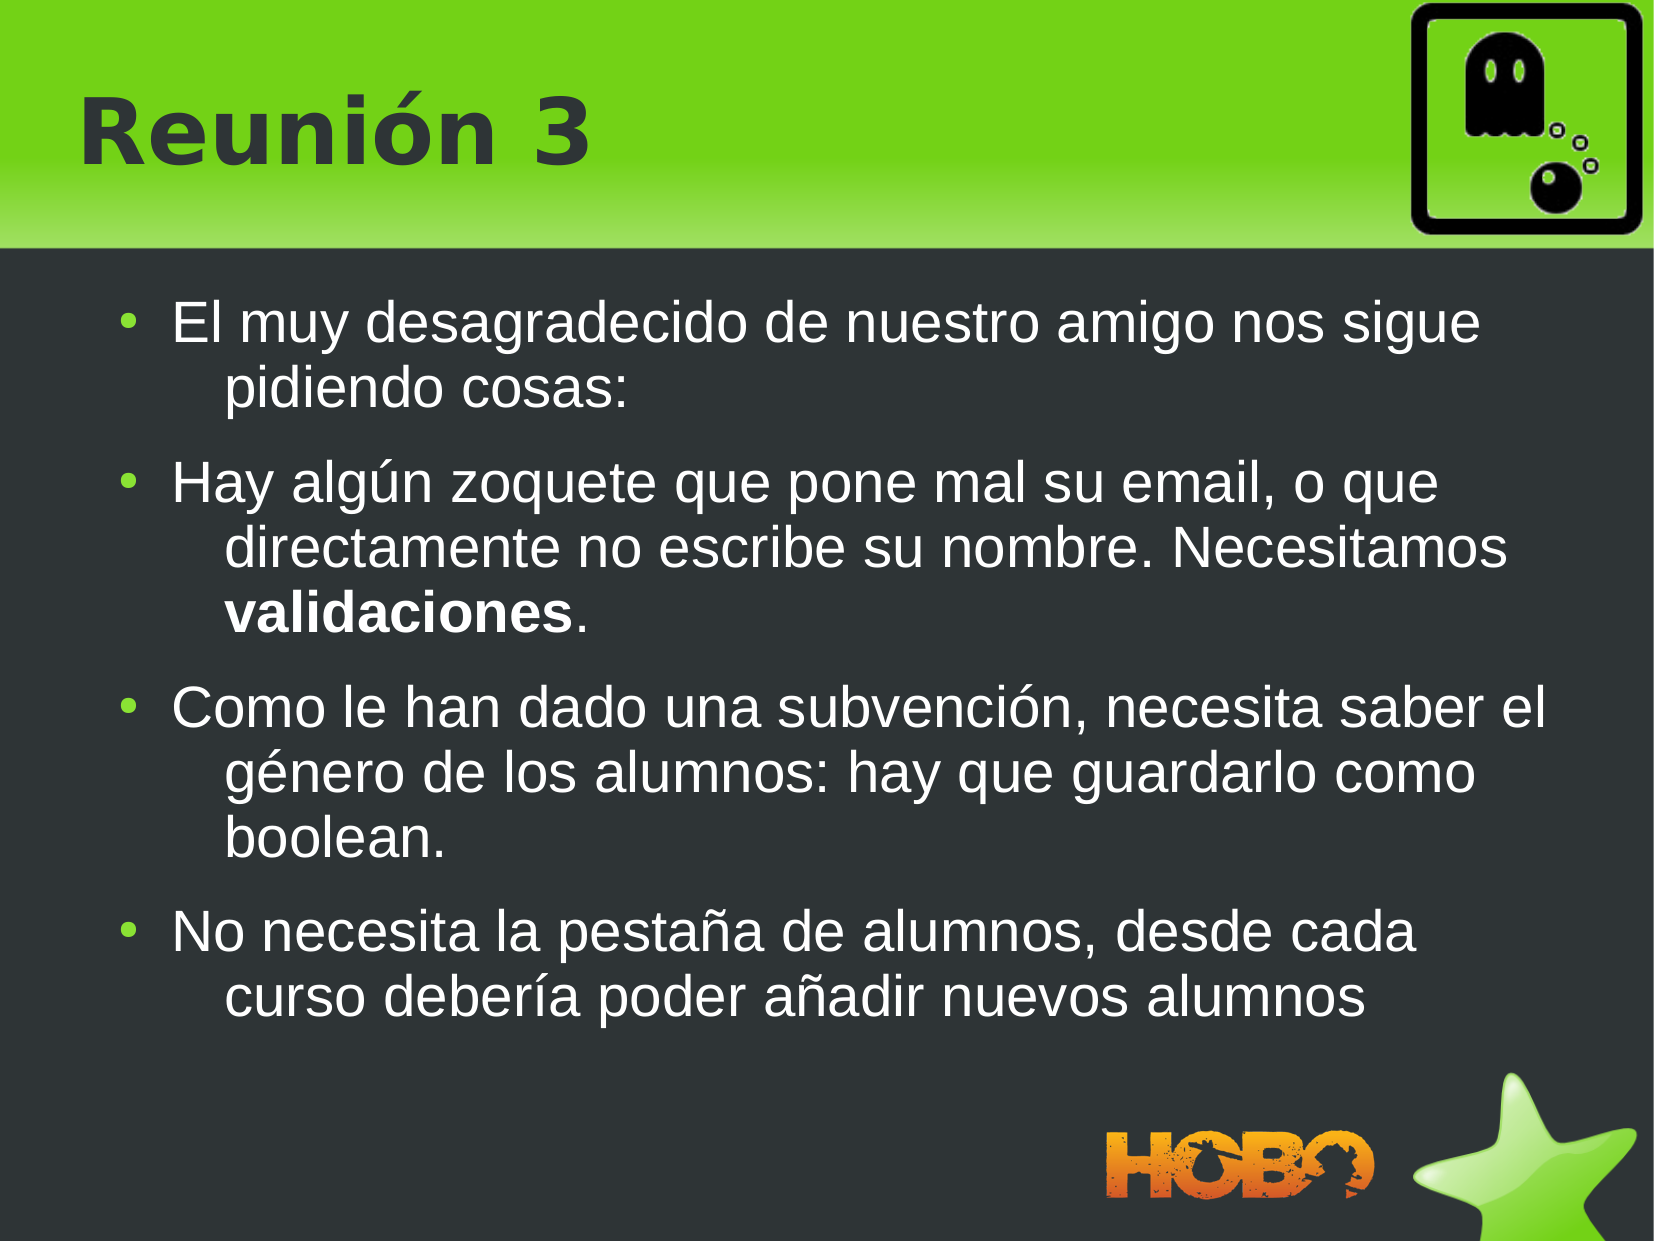

# Reunión 3
El muy desagradecido de nuestro amigo nos sigue pidiendo cosas:
Hay algún zoquete que pone mal su email, o que directamente no escribe su nombre. Necesitamos validaciones.
Como le han dado una subvención, necesita saber el género de los alumnos: hay que guardarlo como boolean.
No necesita la pestaña de alumnos, desde cada curso debería poder añadir nuevos alumnos